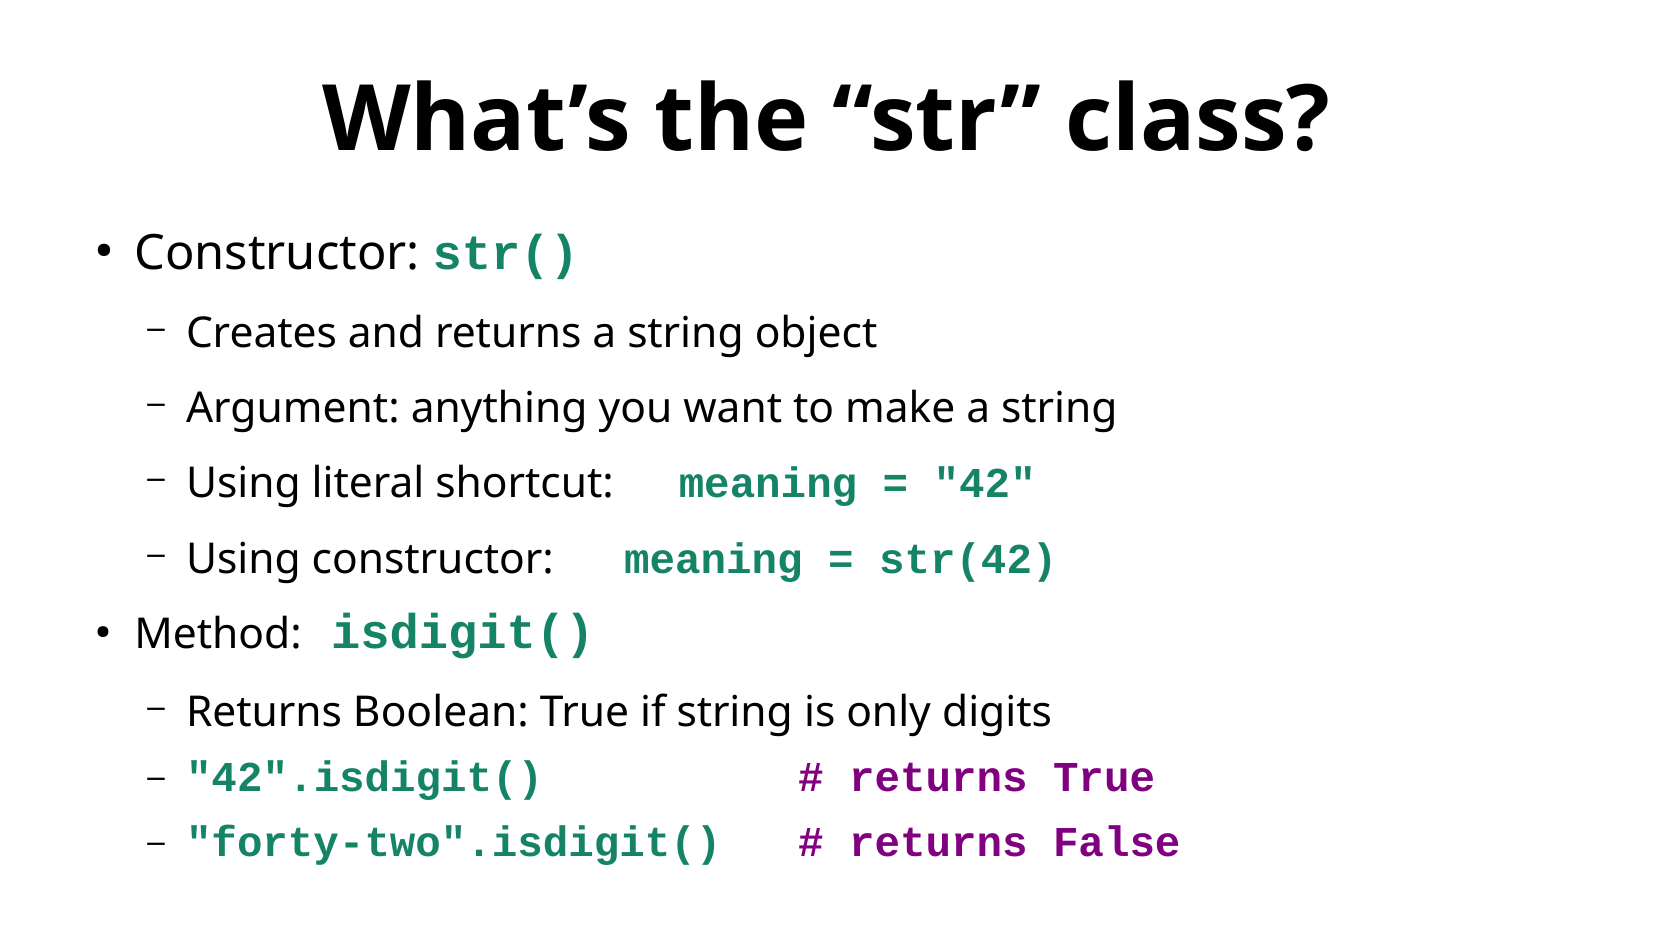

# What’s the “str” class?
Constructor: str()
Creates and returns a string object
Argument: anything you want to make a string
Using literal shortcut: 	meaning = "42"
Using constructor: 	meaning = str(42)
Method: isdigit()
Returns Boolean: True if string is only digits
"42".isdigit() # returns True
"forty-two".isdigit() # returns False